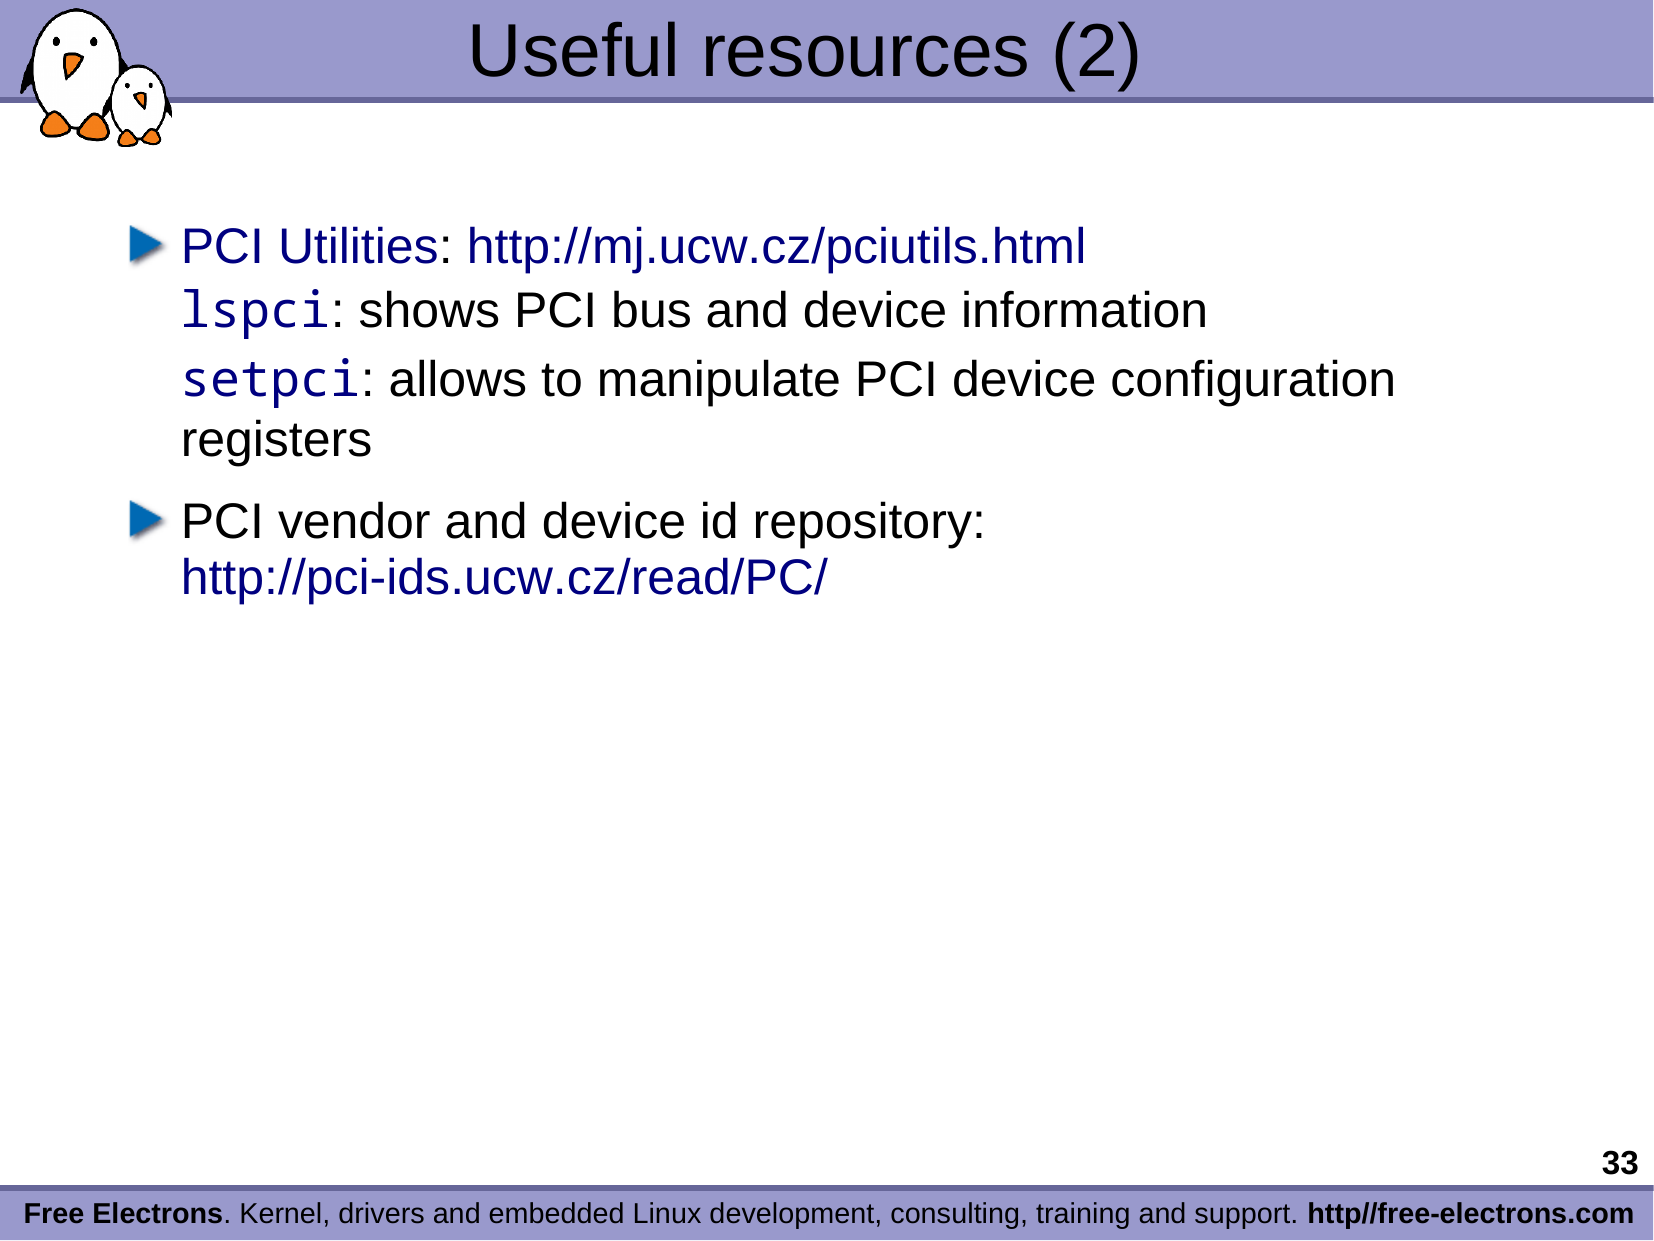

# Useful resources (2)
PCI Utilities: http://mj.ucw.cz/pciutils.html
lspci: shows PCI bus and device information
setpci: allows to manipulate PCI device configuration registers
PCI vendor and device id repository:
http://pci-ids.ucw.cz/read/PC/